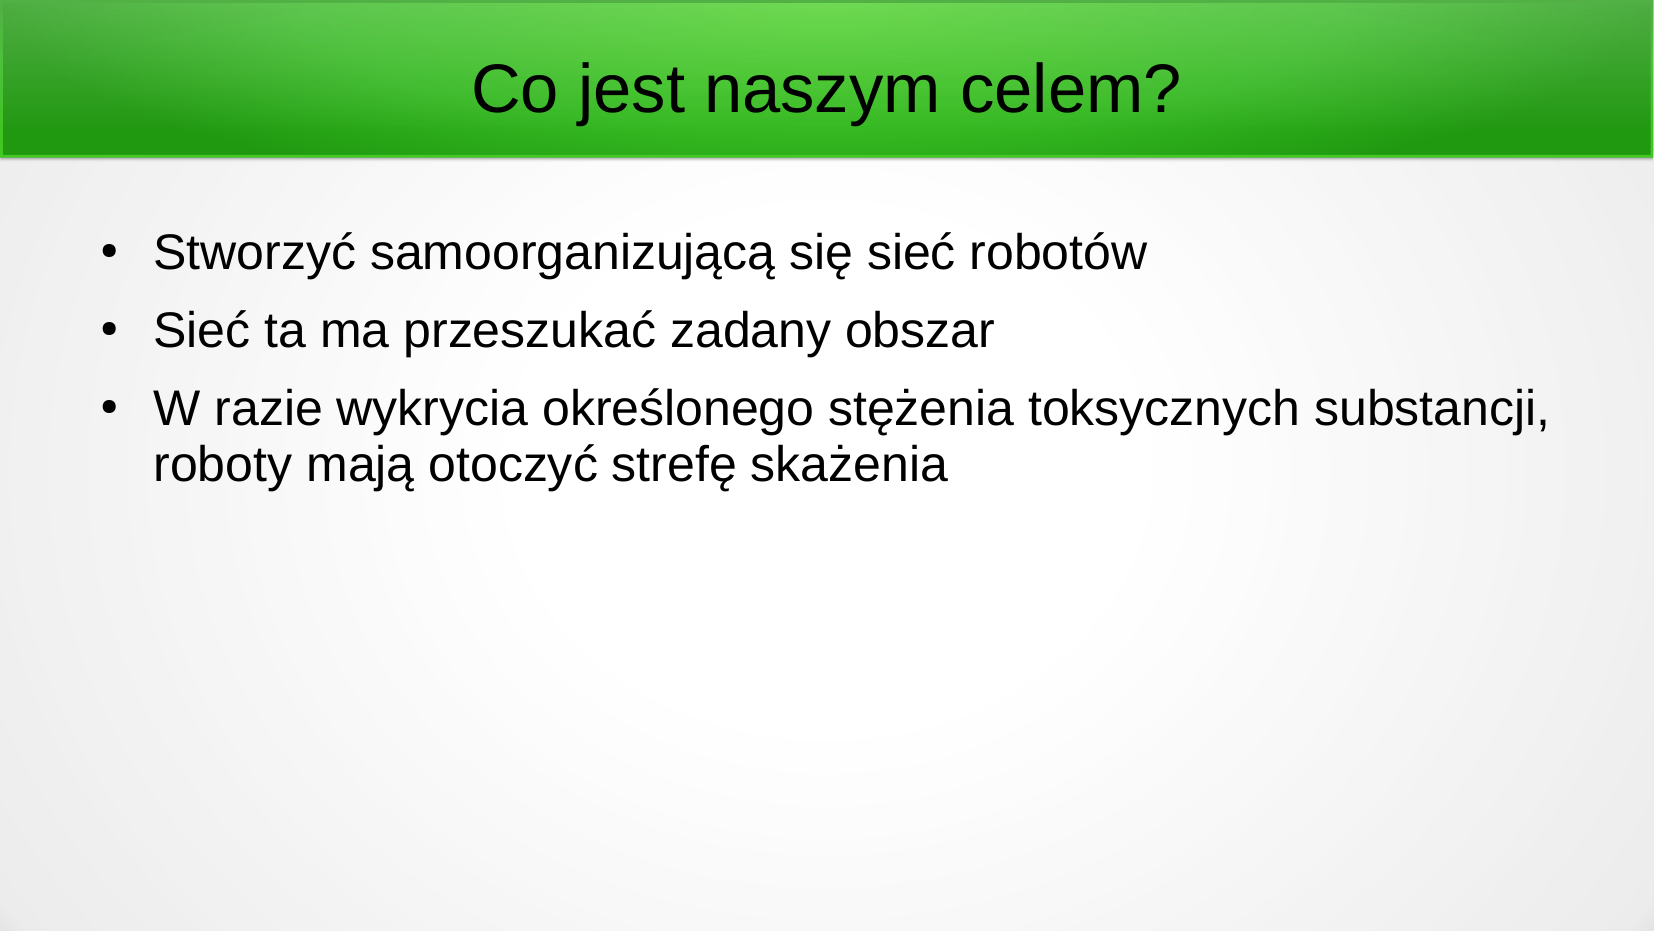

# Co jest naszym celem?
Stworzyć samoorganizującą się sieć robotów
Sieć ta ma przeszukać zadany obszar
W razie wykrycia określonego stężenia toksycznych substancji, roboty mają otoczyć strefę skażenia